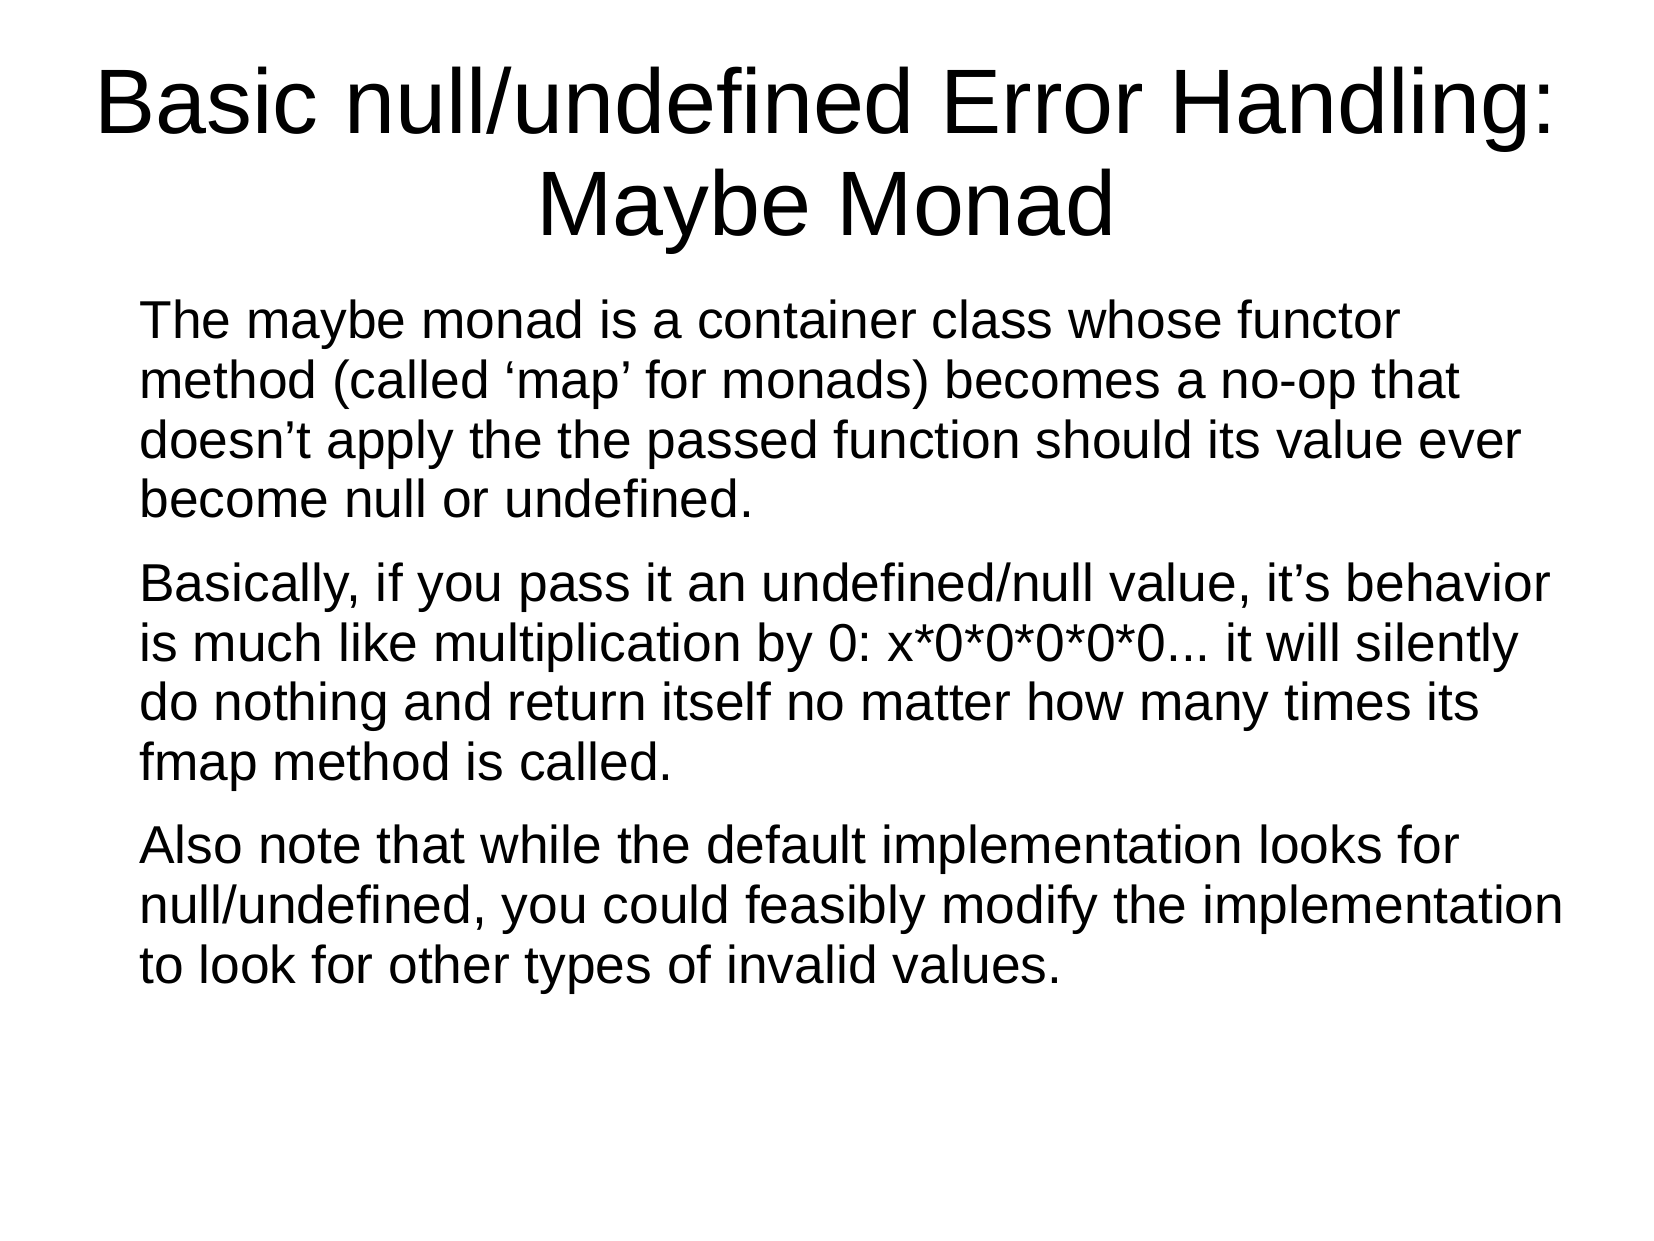

# Basic null/undefined Error Handling: Maybe Monad
The maybe monad is a container class whose functor method (called ‘map’ for monads) becomes a no-op that doesn’t apply the the passed function should its value ever become null or undefined.
Basically, if you pass it an undefined/null value, it’s behavior is much like multiplication by 0: x*0*0*0*0*0... it will silently do nothing and return itself no matter how many times its fmap method is called.
Also note that while the default implementation looks for null/undefined, you could feasibly modify the implementation to look for other types of invalid values.